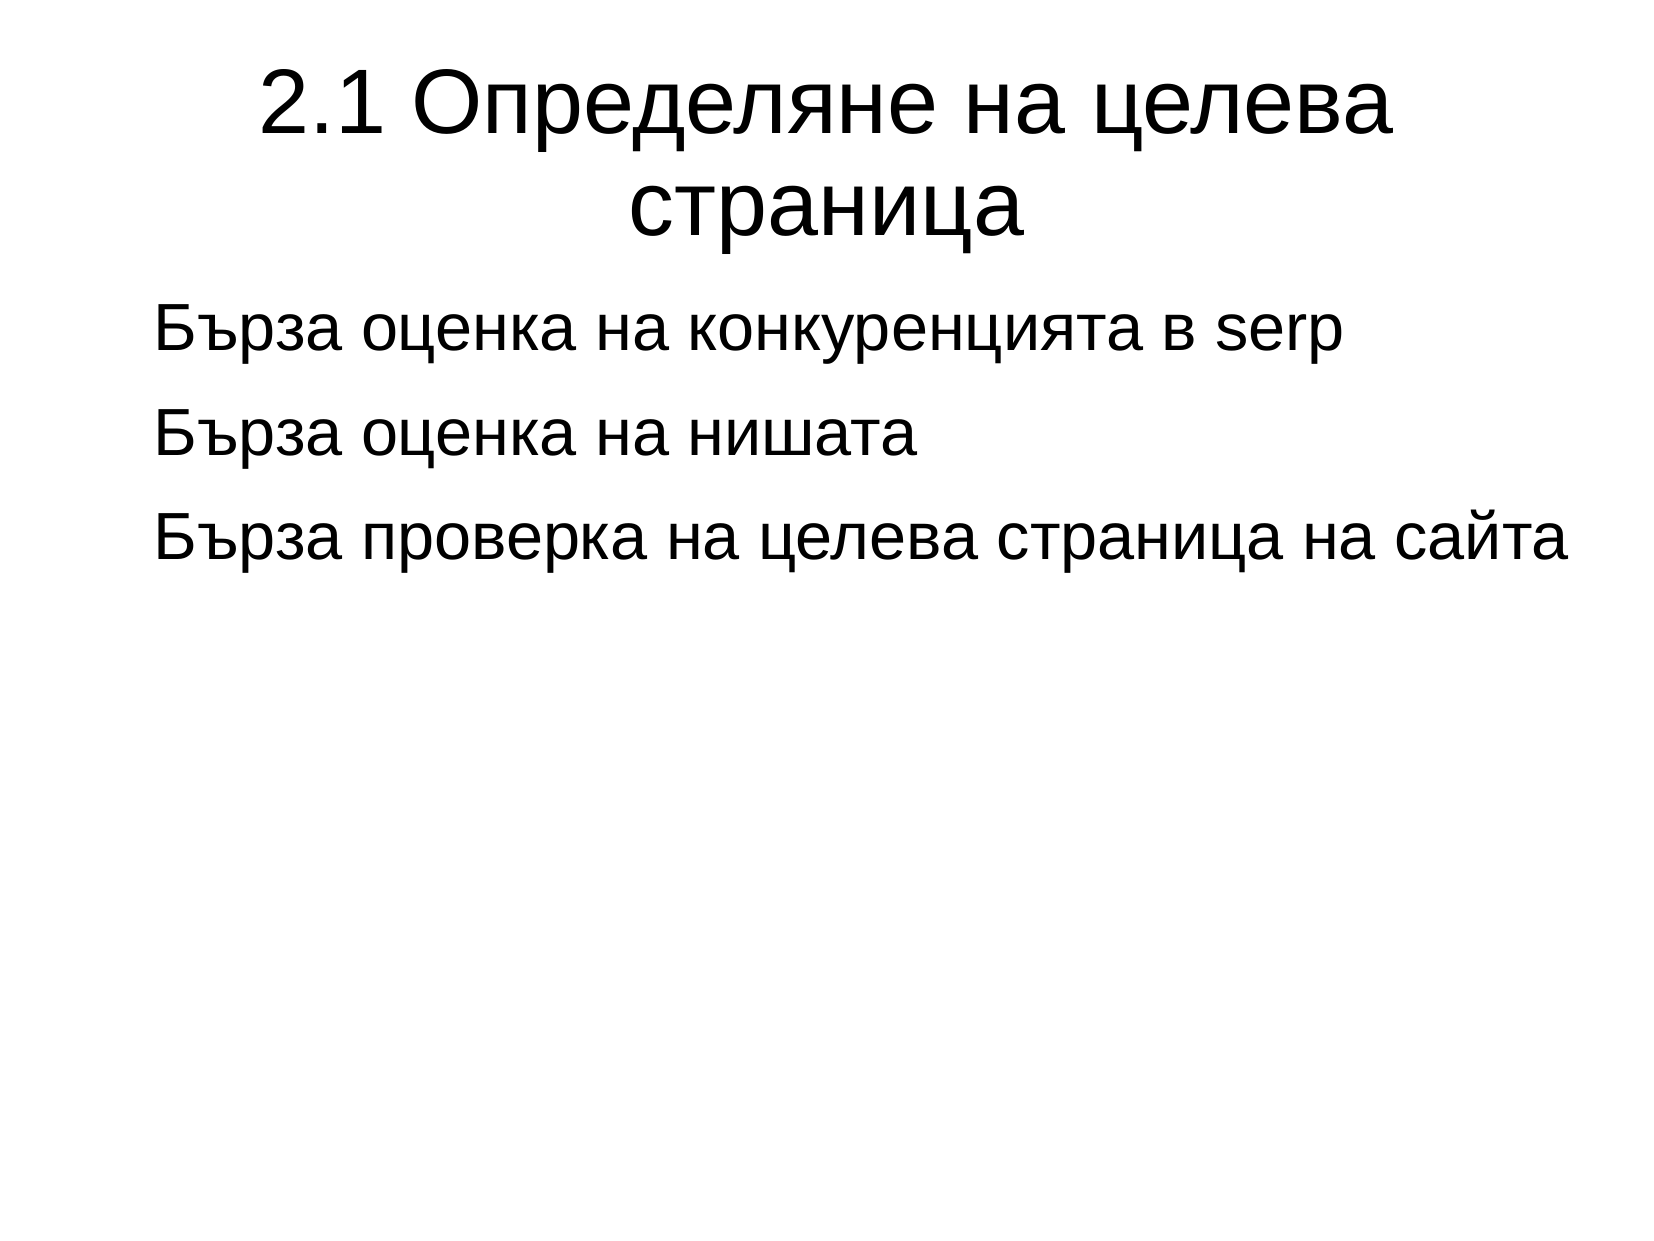

# 2.1 Определяне на целева страница
Бърза оценка на конкуренцията в serp
Бърза оценка на нишата
Бърза проверка на целева страница на сайта